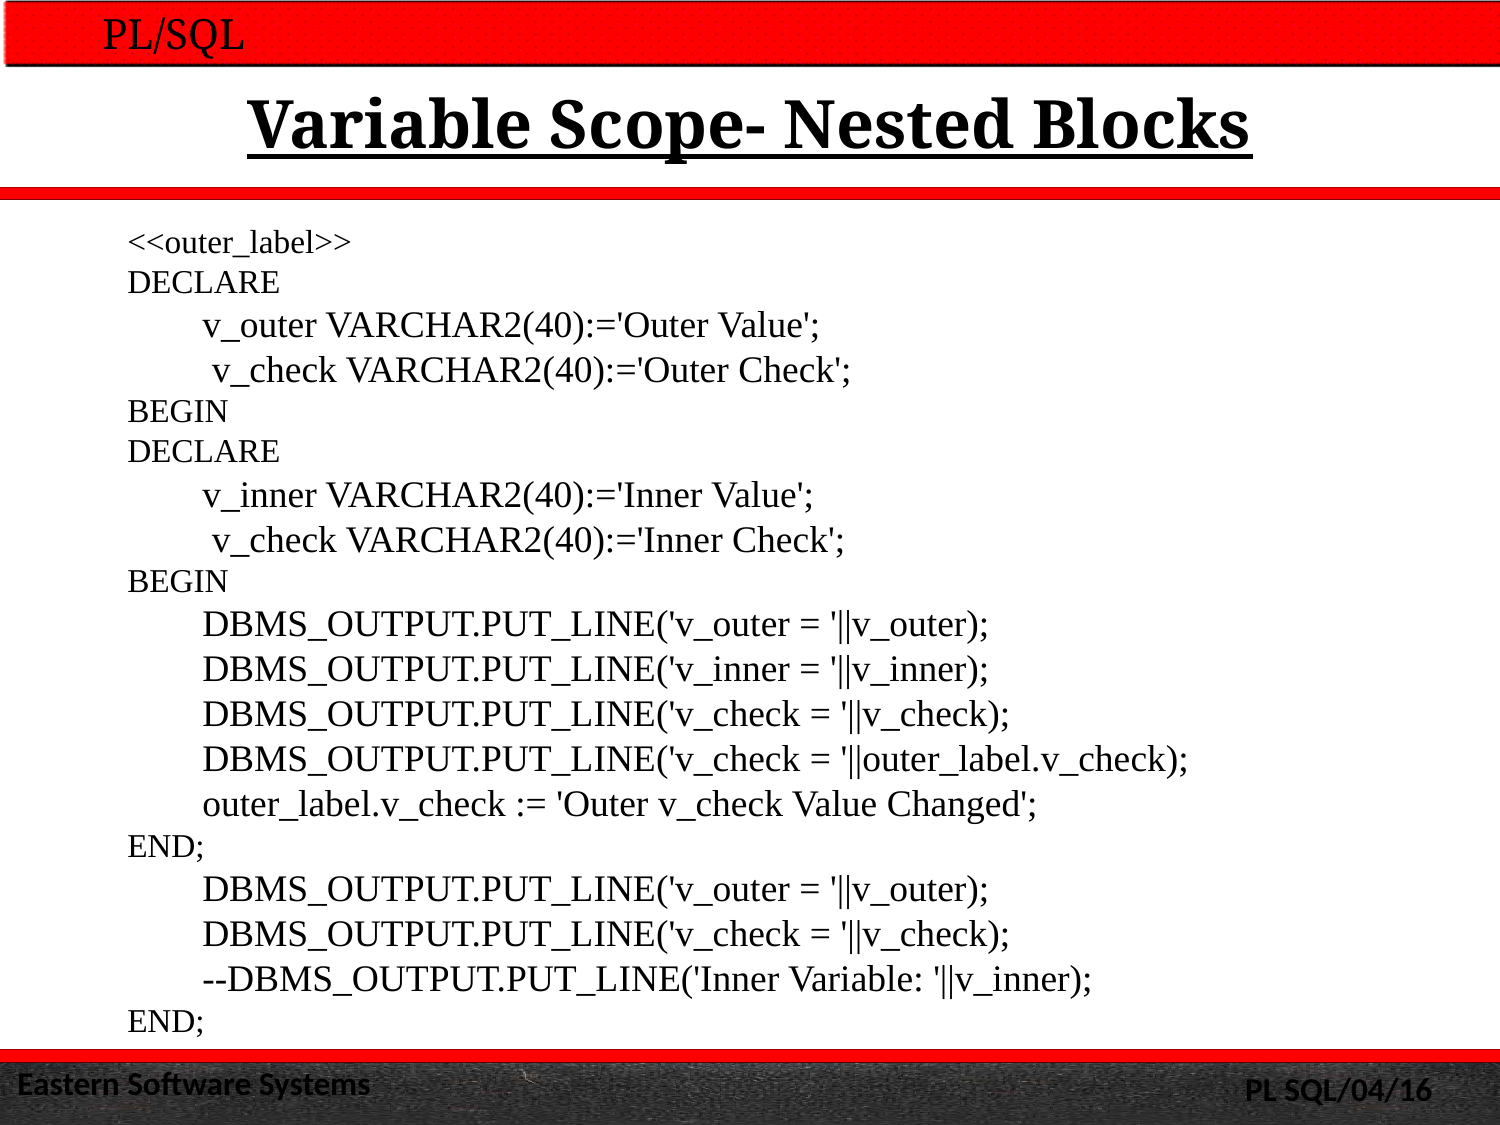

PL/SQL
Variable Scope- Nested Blocks
<<outer_label>>
DECLARE
 	v_outer VARCHAR2(40):='Outer Value';
	 v_check VARCHAR2(40):='Outer Check';
BEGIN
DECLARE
	v_inner VARCHAR2(40):='Inner Value';
	 v_check VARCHAR2(40):='Inner Check';
BEGIN
	DBMS_OUTPUT.PUT_LINE('v_outer = '||v_outer);
	DBMS_OUTPUT.PUT_LINE('v_inner = '||v_inner);
	DBMS_OUTPUT.PUT_LINE('v_check = '||v_check);
	DBMS_OUTPUT.PUT_LINE('v_check = '||outer_label.v_check);
	outer_label.v_check := 'Outer v_check Value Changed';
END;
	DBMS_OUTPUT.PUT_LINE('v_outer = '||v_outer);
	DBMS_OUTPUT.PUT_LINE('v_check = '||v_check);
	--DBMS_OUTPUT.PUT_LINE('Inner Variable: '||v_inner);
END;
Eastern Software Systems
				 PL SQL/04/16